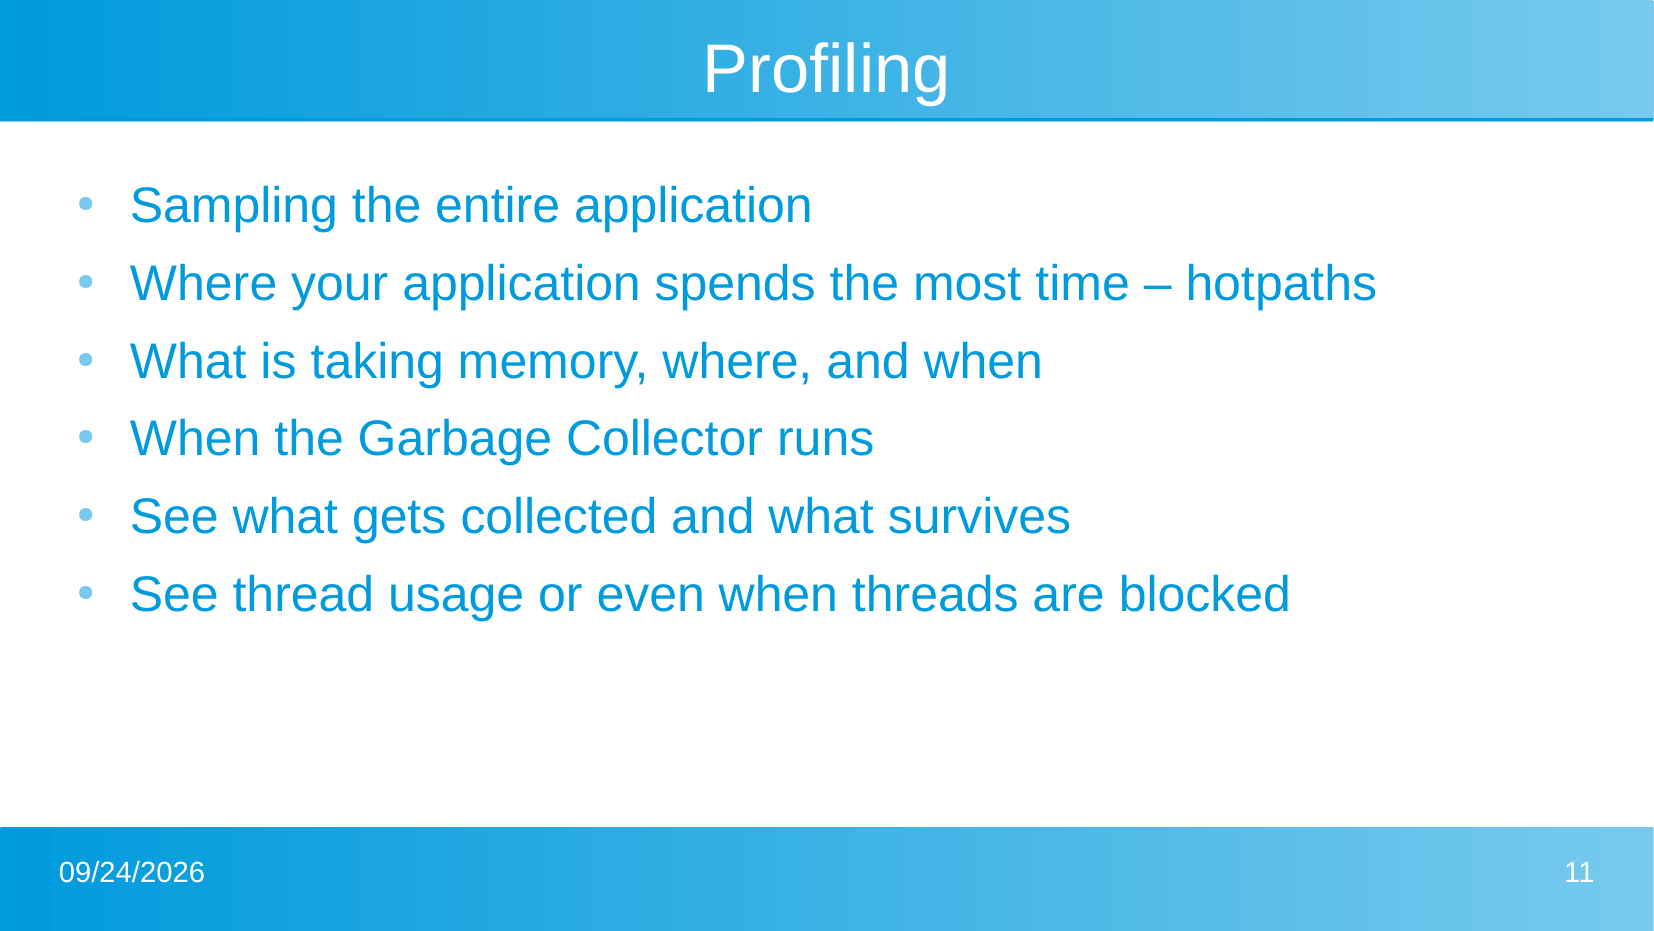

# Profiling
Sampling the entire application
Where your application spends the most time – hotpaths
What is taking memory, where, and when
When the Garbage Collector runs
See what gets collected and what survives
See thread usage or even when threads are blocked
11